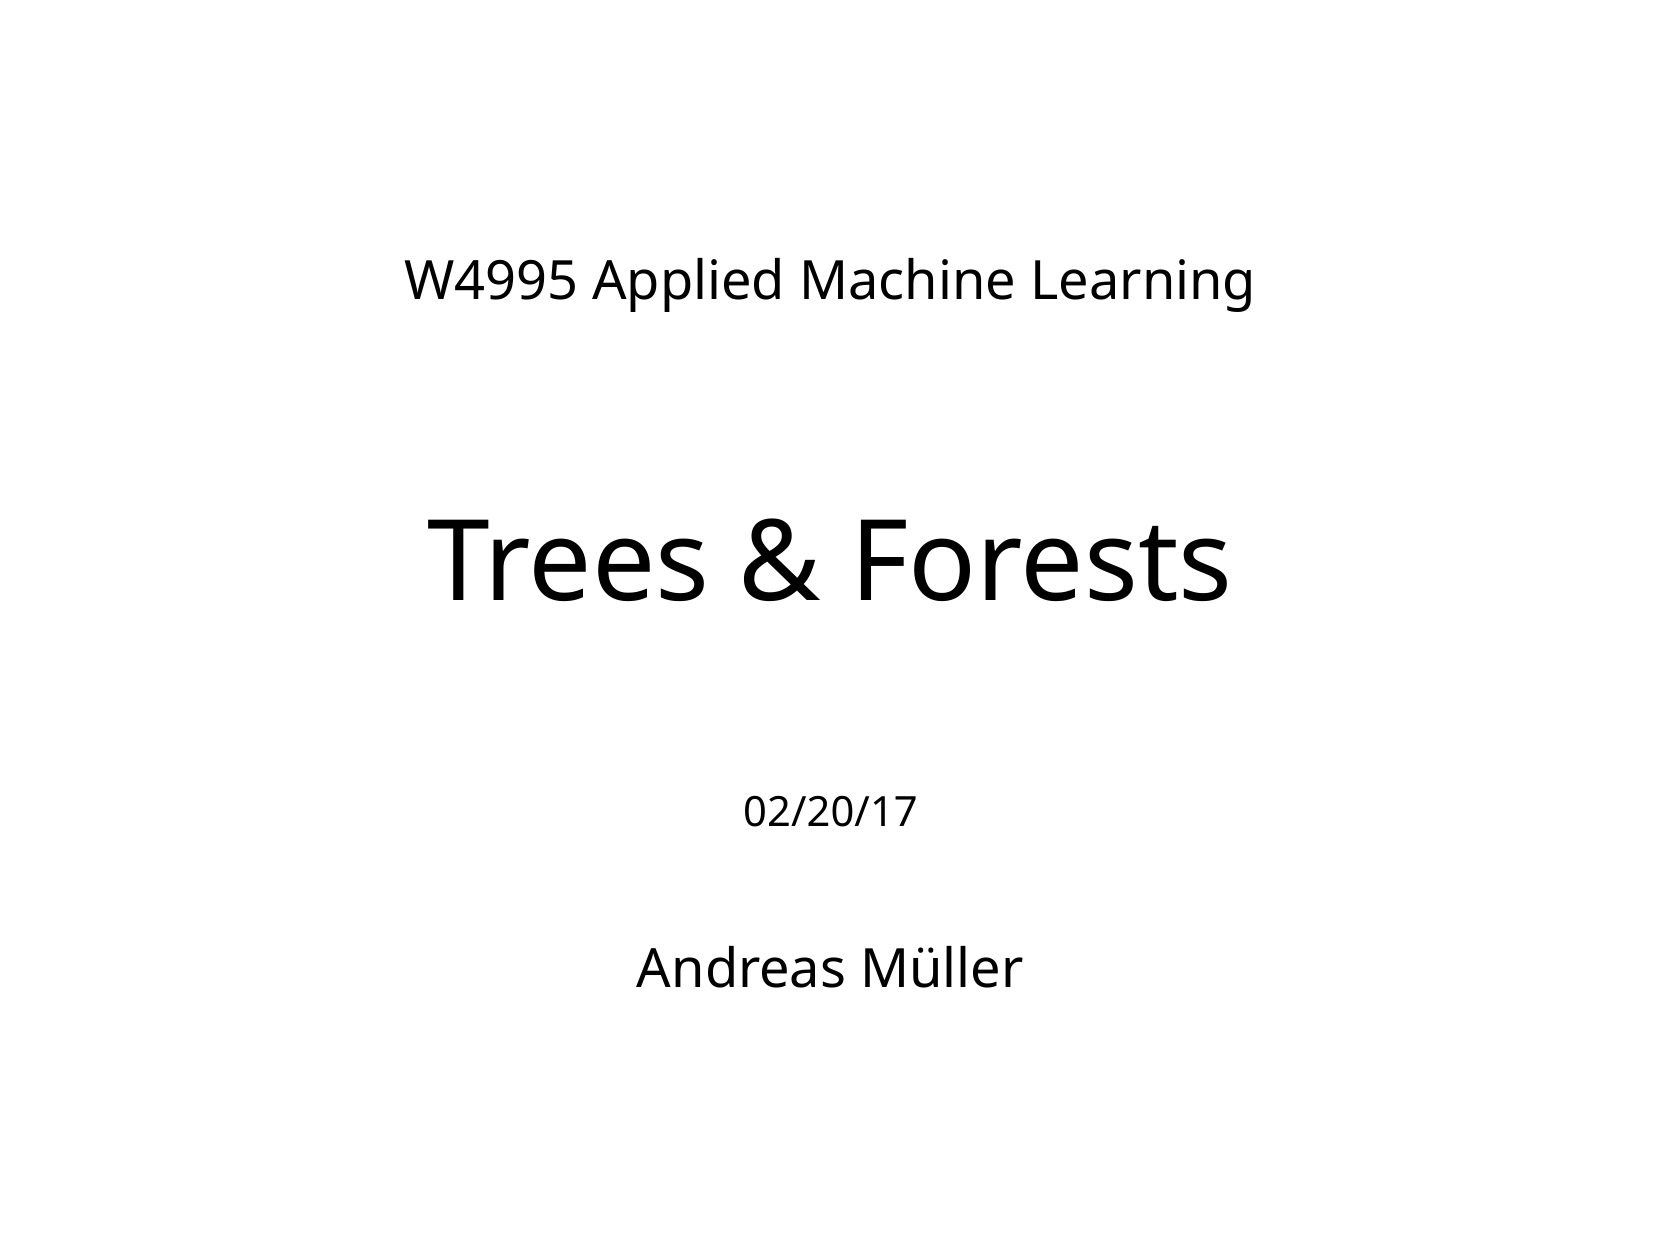

W4995 Applied Machine Learning
Trees & Forests
02/20/17
Andreas Müller